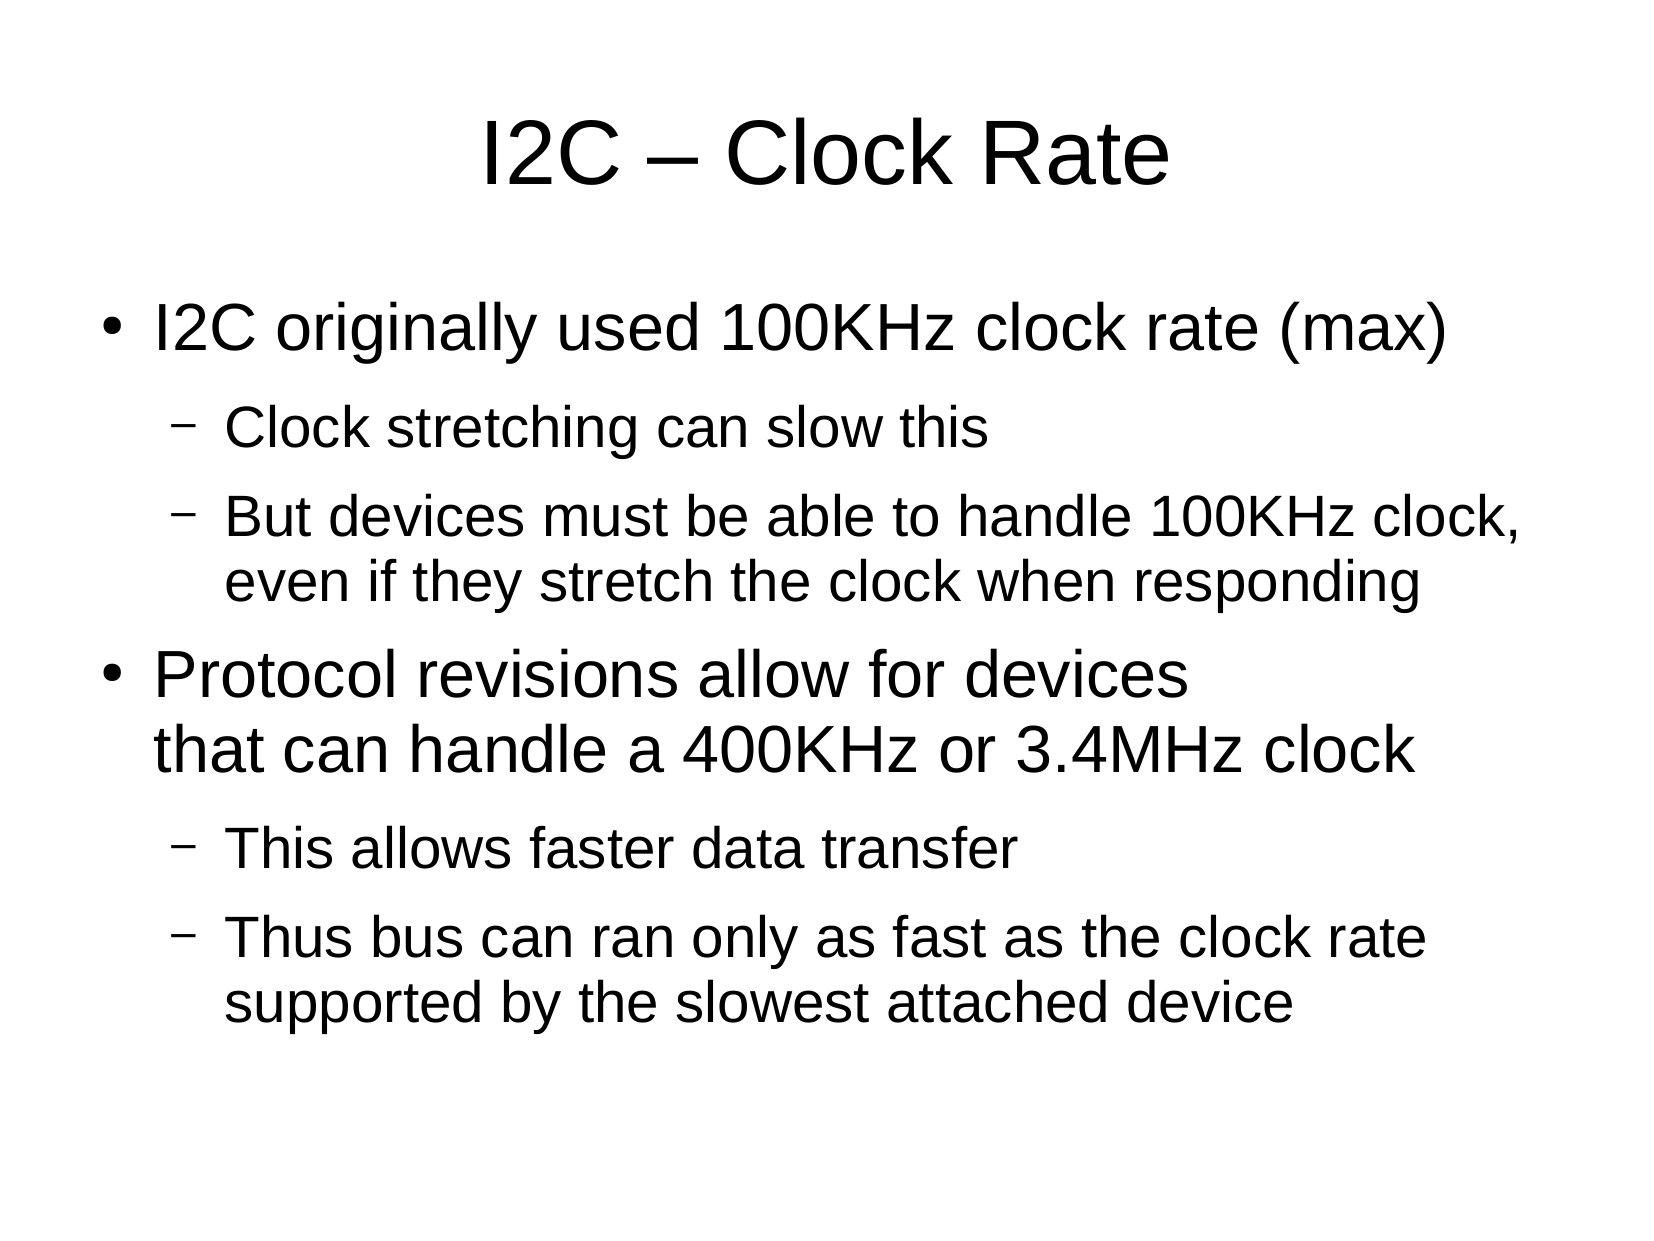

# I2C – Clock Rate
I2C originally used 100KHz clock rate (max)
Clock stretching can slow this
But devices must be able to handle 100KHz clock,
even if they stretch the clock when responding
Protocol revisions allow for devices
that can handle a 400KHz or 3.4MHz clock
This allows faster data transfer
Thus bus can ran only as fast as the clock rate supported by the slowest attached device